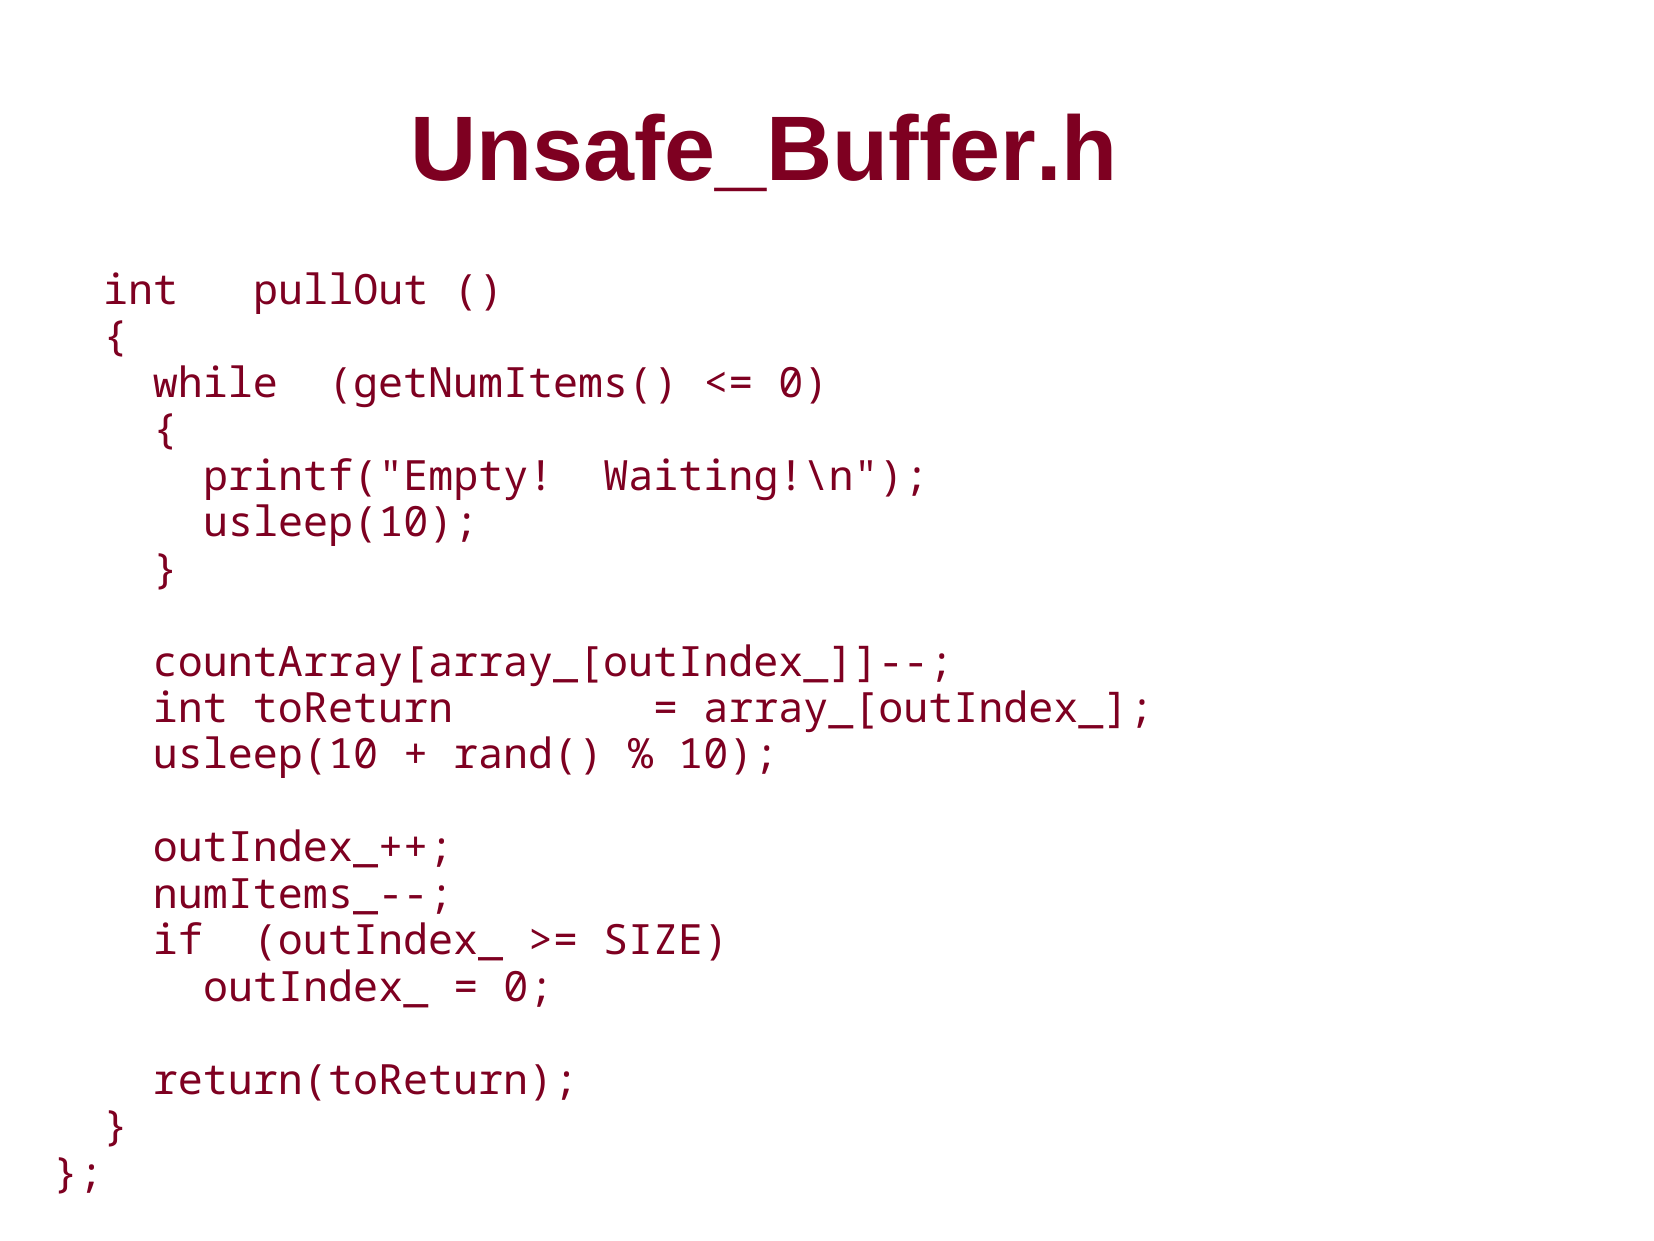

# Unsafe_Buffer.h
 int pullOut ()
 {
 while (getNumItems() <= 0)
 {
 printf("Empty! Waiting!\n");
 usleep(10);
 }
 countArray[array_[outIndex_]]--;
 int toReturn = array_[outIndex_];
 usleep(10 + rand() % 10);
 outIndex_++;
 numItems_--;
 if (outIndex_ >= SIZE)
 outIndex_ = 0;
 return(toReturn);
 }
};